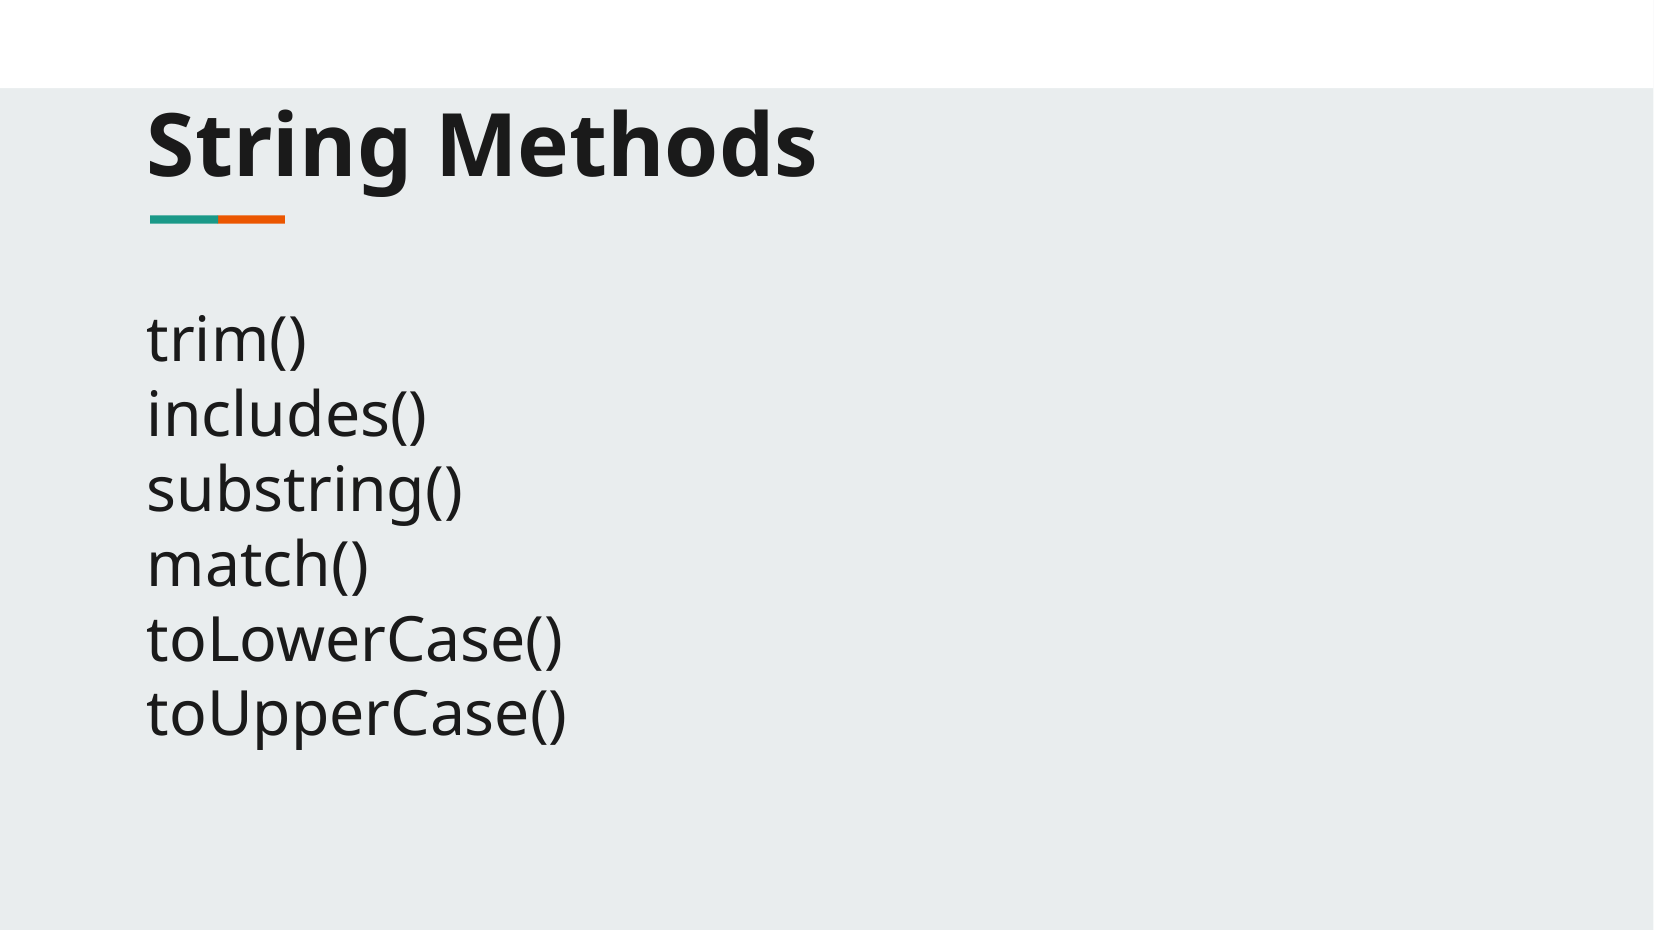

# String Methods trim() includes() substring() match() toLowerCase() toUpperCase()